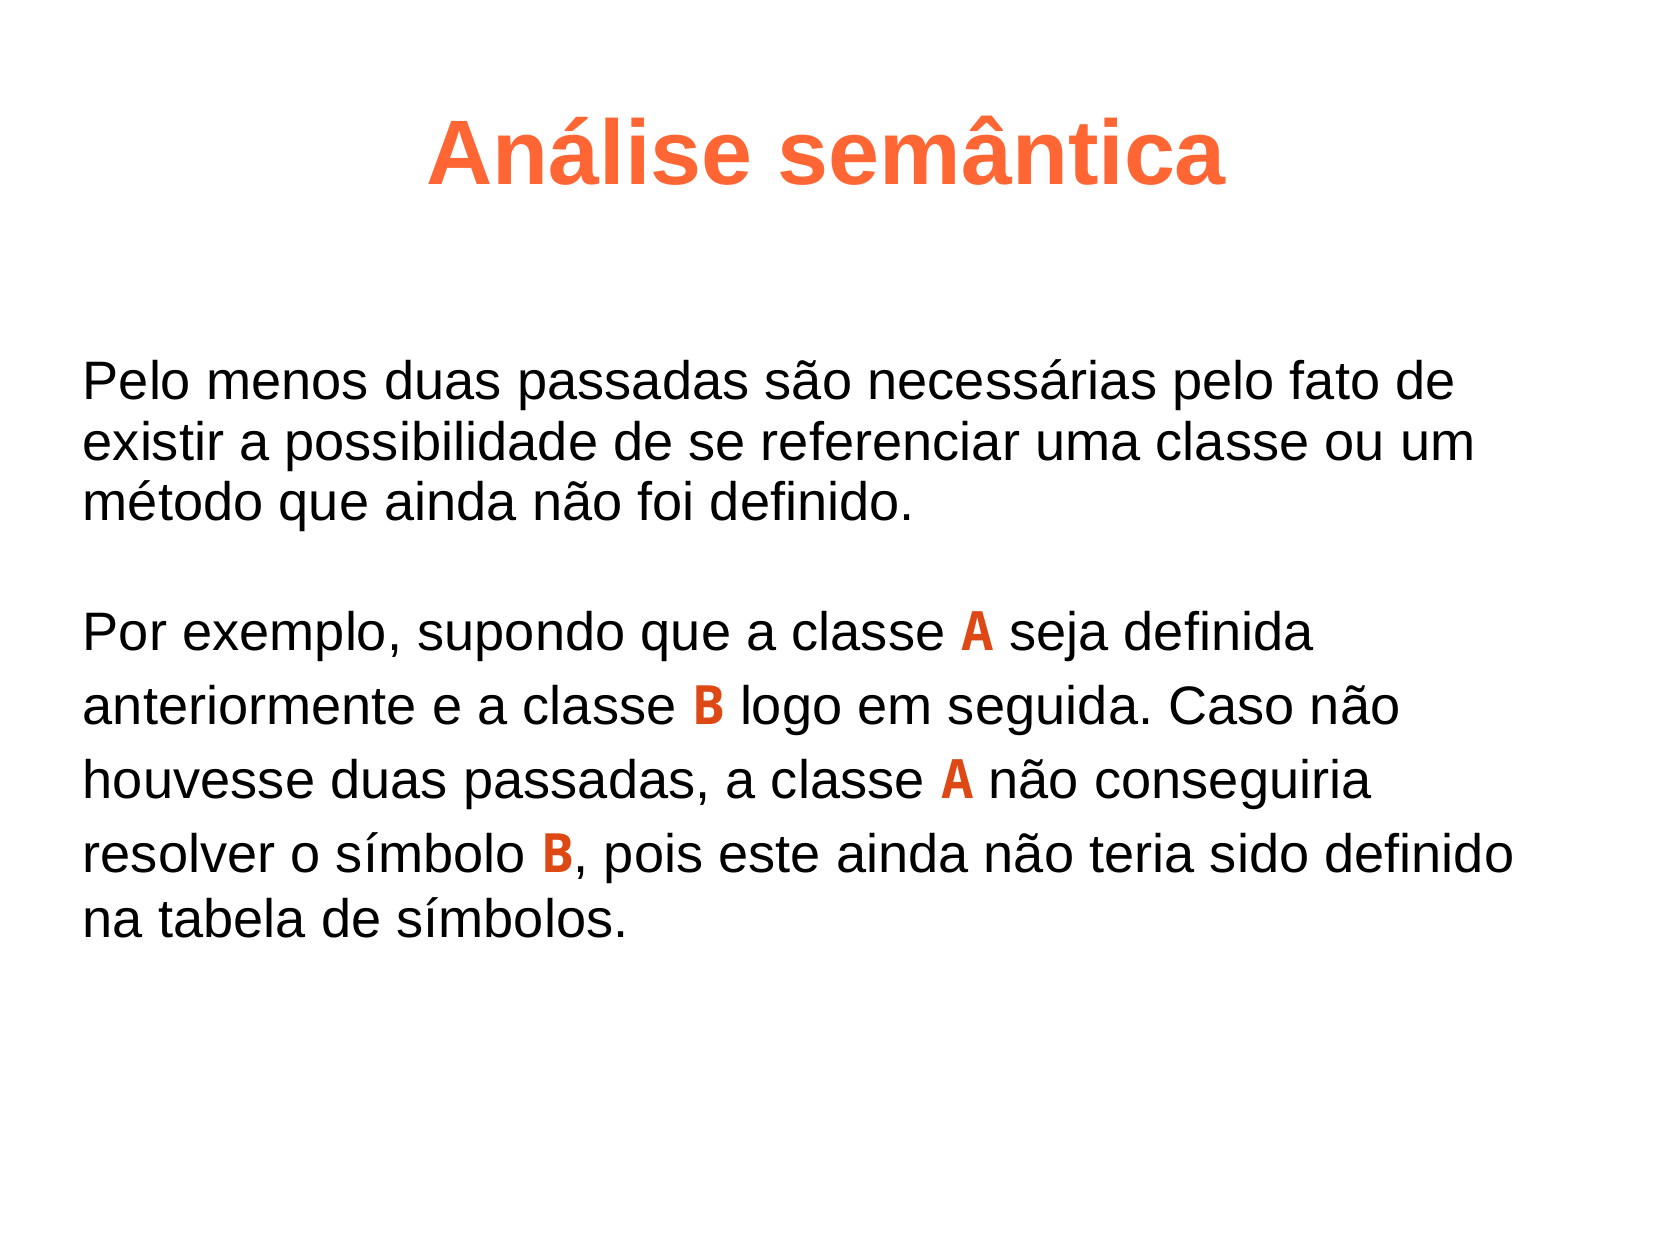

# Análise semântica
Pelo menos duas passadas são necessárias pelo fato de existir a possibilidade de se referenciar uma classe ou um método que ainda não foi definido.
Por exemplo, supondo que a classe A seja definida anteriormente e a classe B logo em seguida. Caso não houvesse duas passadas, a classe A não conseguiria resolver o símbolo B, pois este ainda não teria sido definido na tabela de símbolos.